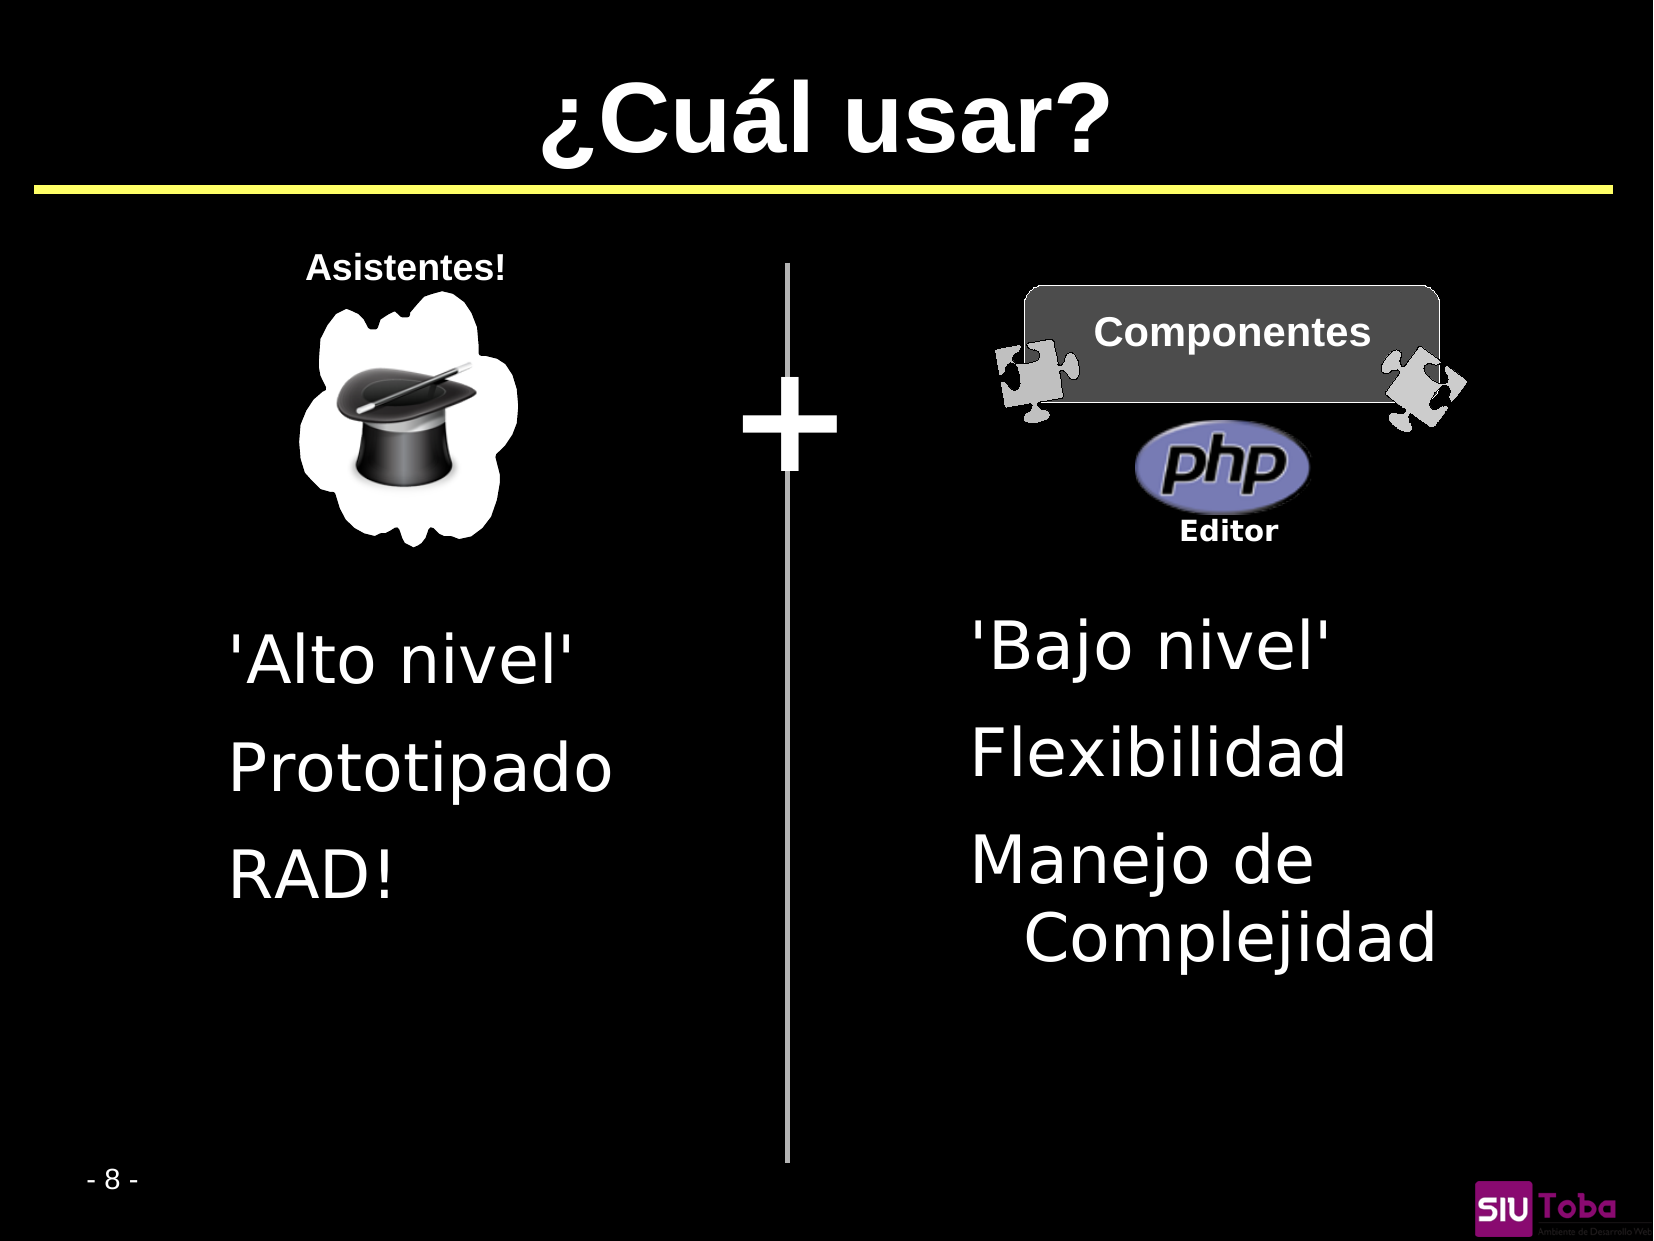

# ¿Cuál usar?
Asistentes!
Componentes
+
Editor
'Bajo nivel'
Flexibilidad
Manejo de Complejidad
'Alto nivel'
Prototipado
RAD!
8